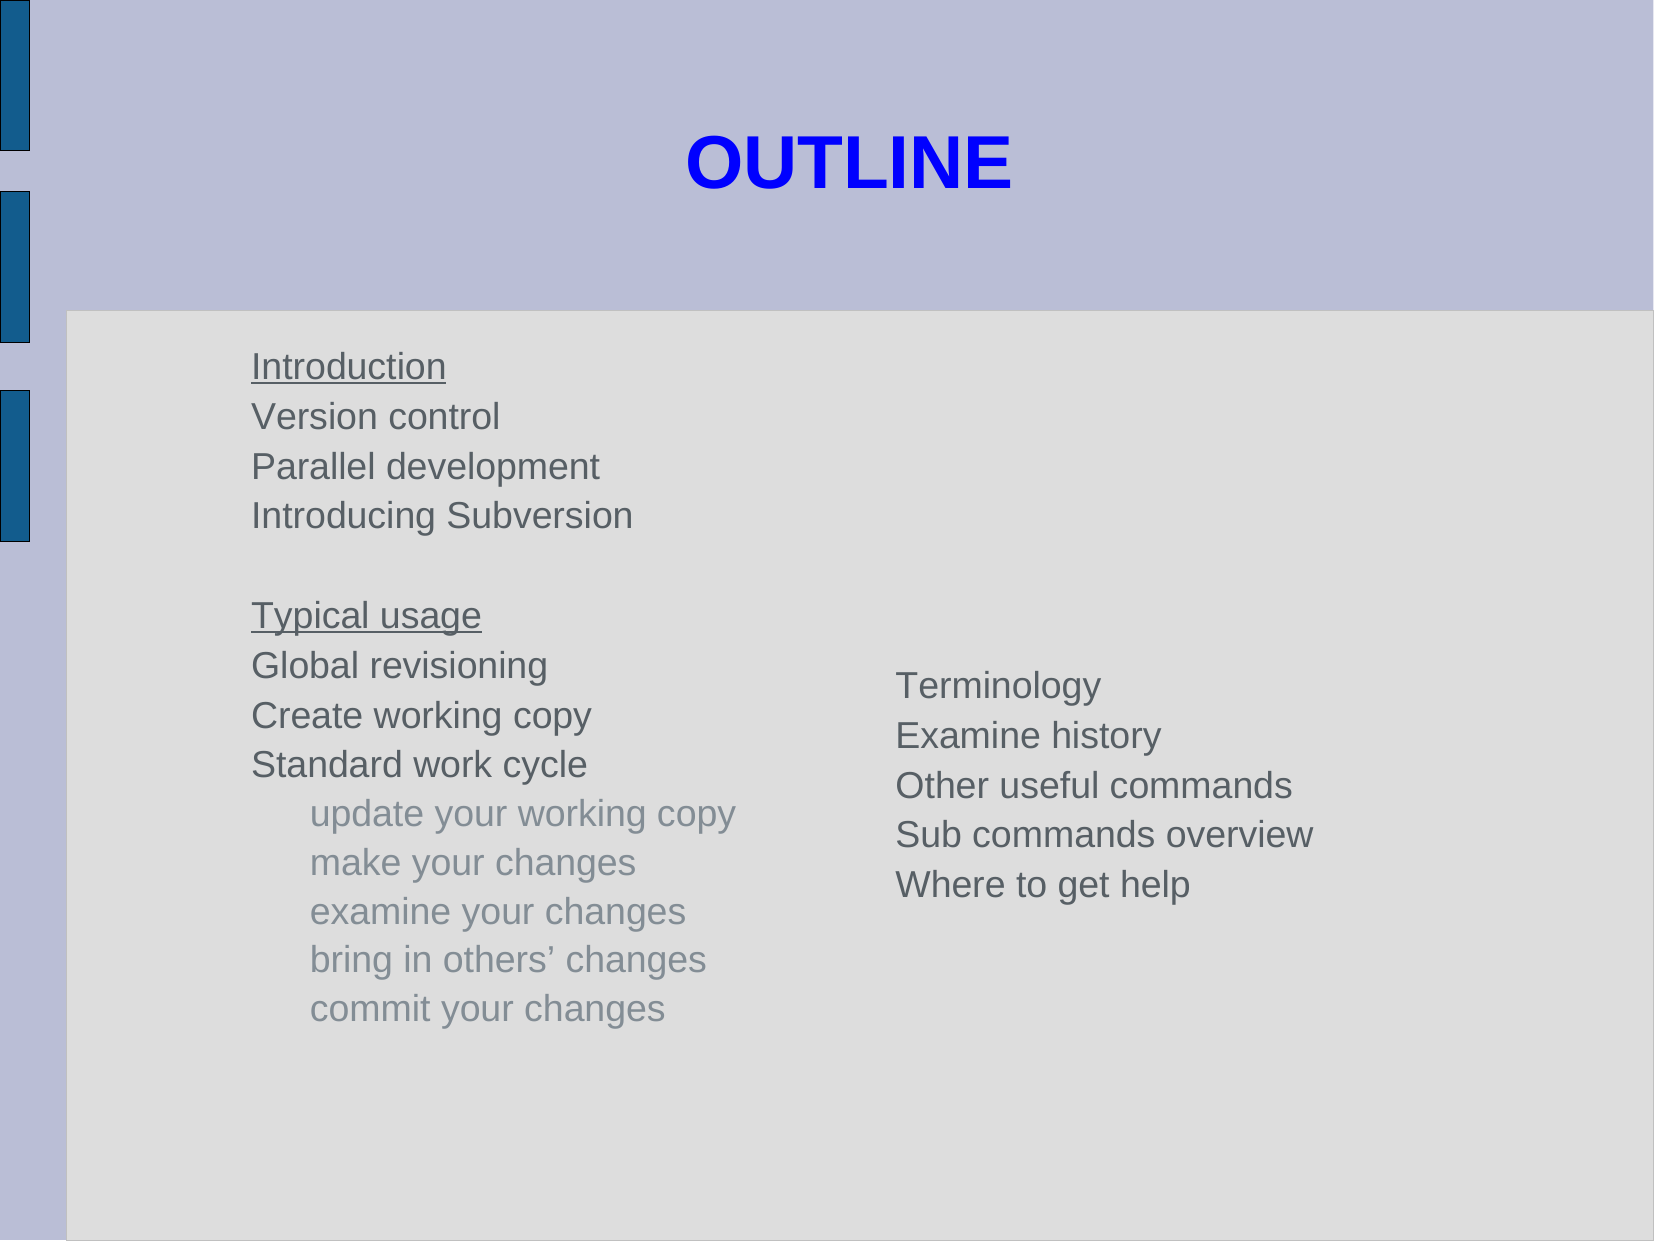

# OUTLINE
Introduction
Version control
Parallel development
Introducing Subversion
Typical usage
Global revisioning
Create working copy
Standard work cycle
update your working copy
make your changes
examine your changes
bring in others’ changes
commit your changes
Terminology
Examine history
Other useful commands
Sub commands overview
Where to get help